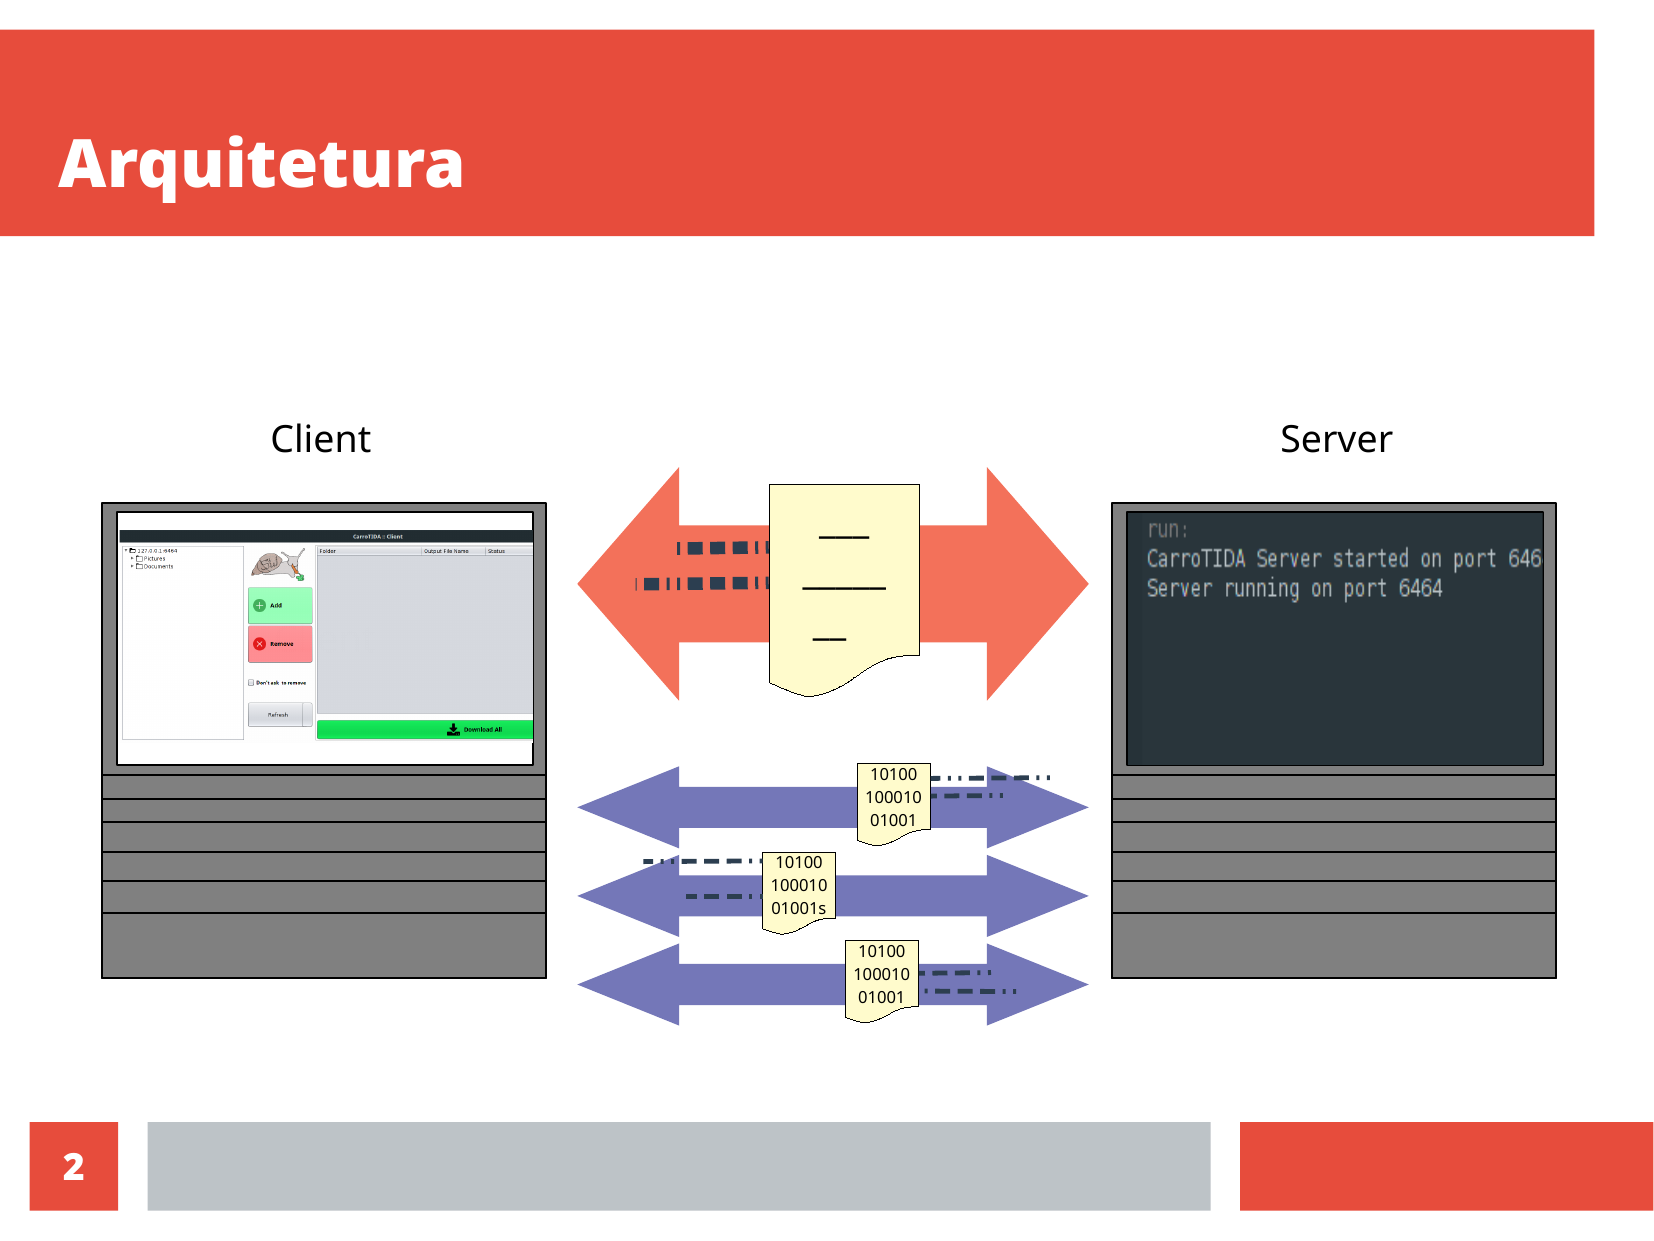

# Arquitetura
Client
Server
___
_____
__
Client
Server
10100
100010
01001
10100
100010
01001s
10100
100010
01001
2